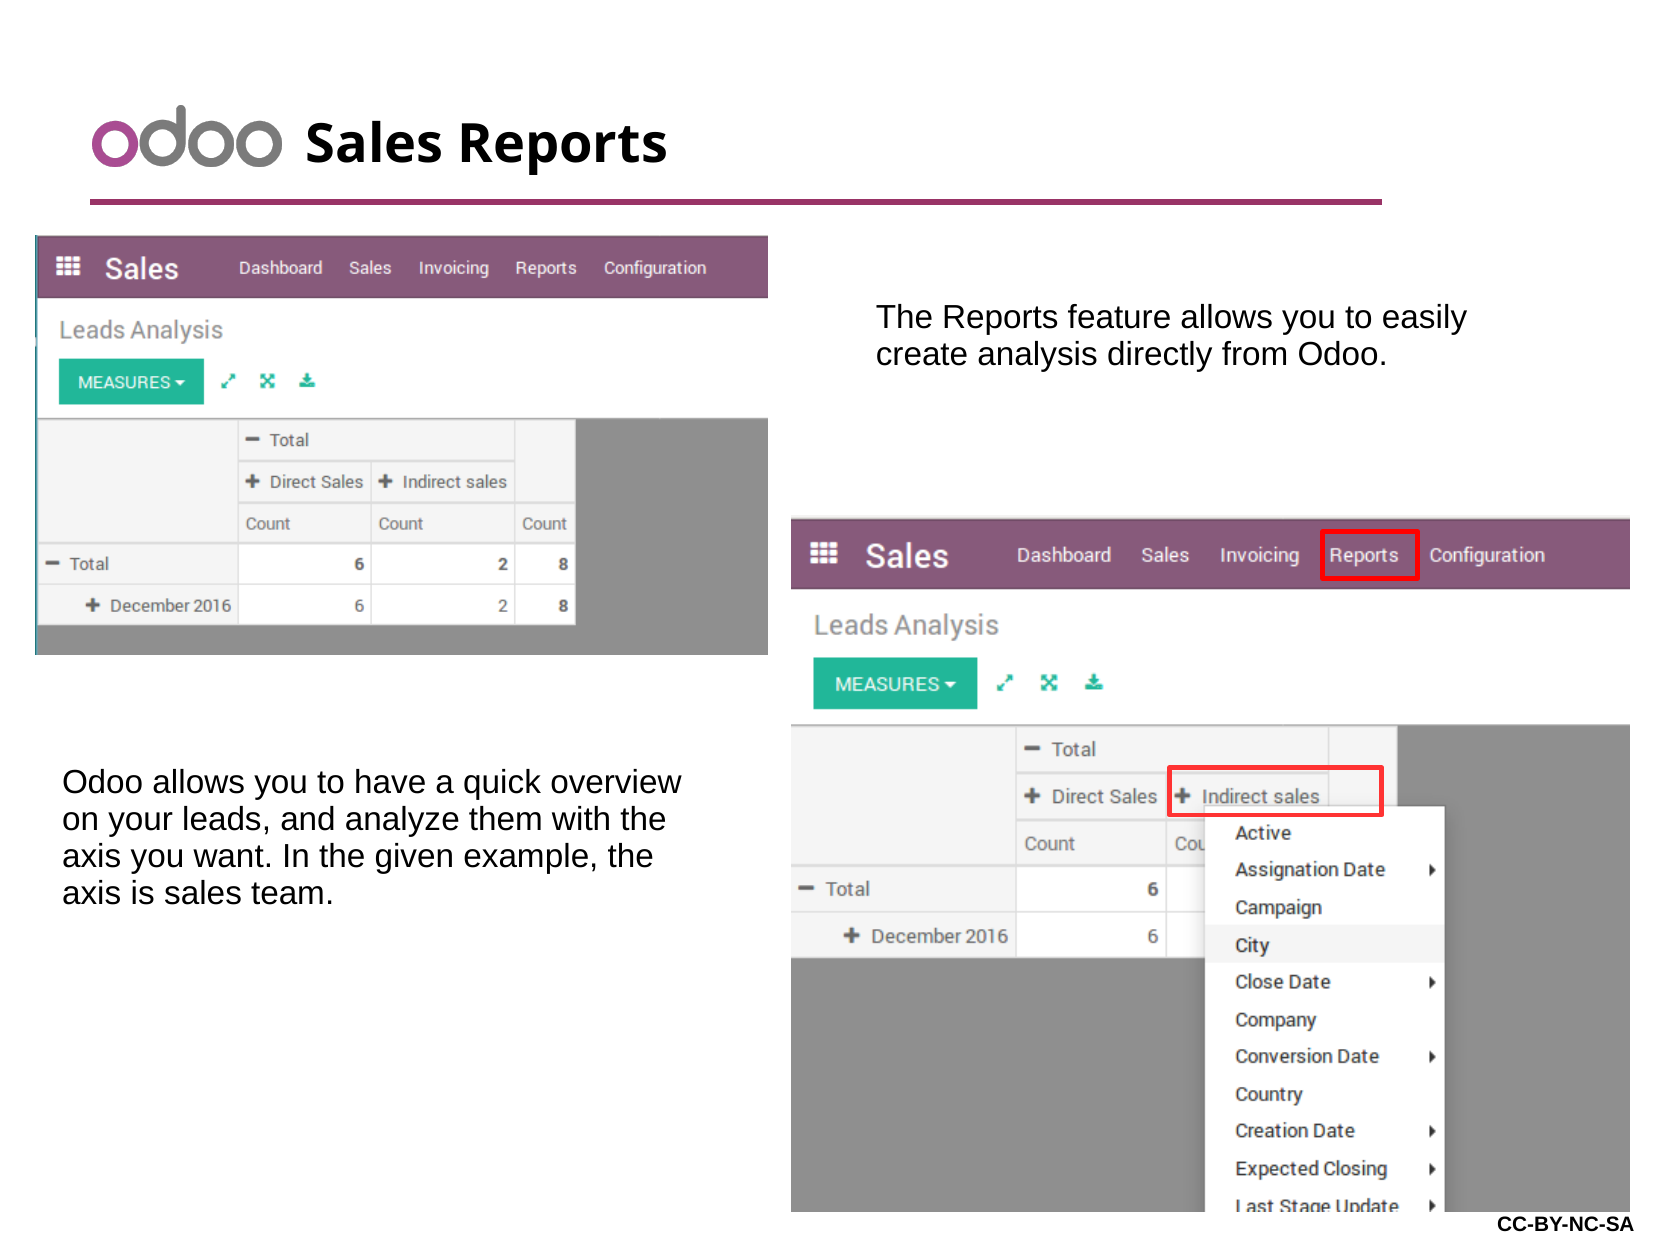

# Sales Reports
The Reports feature allows you to easily create analysis directly from Odoo.
Odoo allows you to have a quick overview on your leads, and analyze them with the axis you want. In the given example, the axis is sales team.
CC-BY-NC-SA